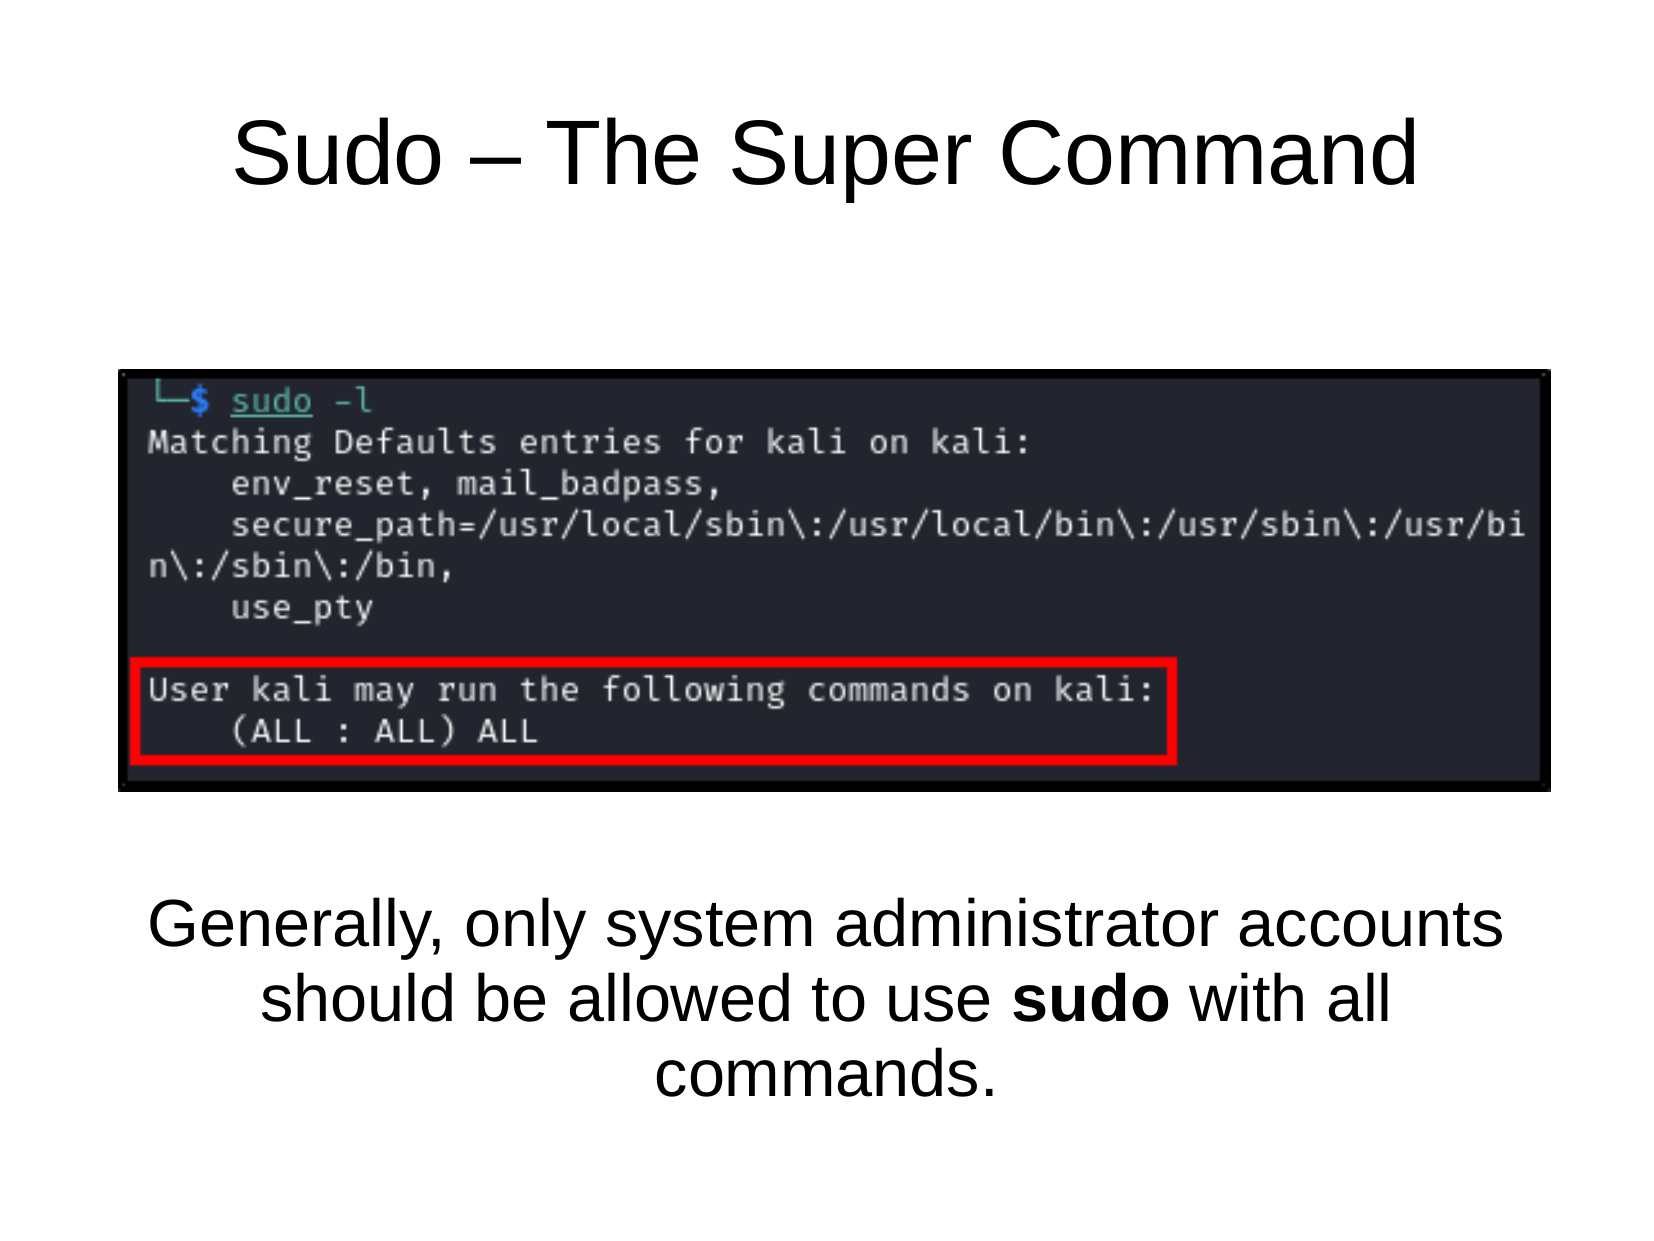

# Sudo – The Super Command
Generally, only system administrator accounts should be allowed to use sudo with all commands.